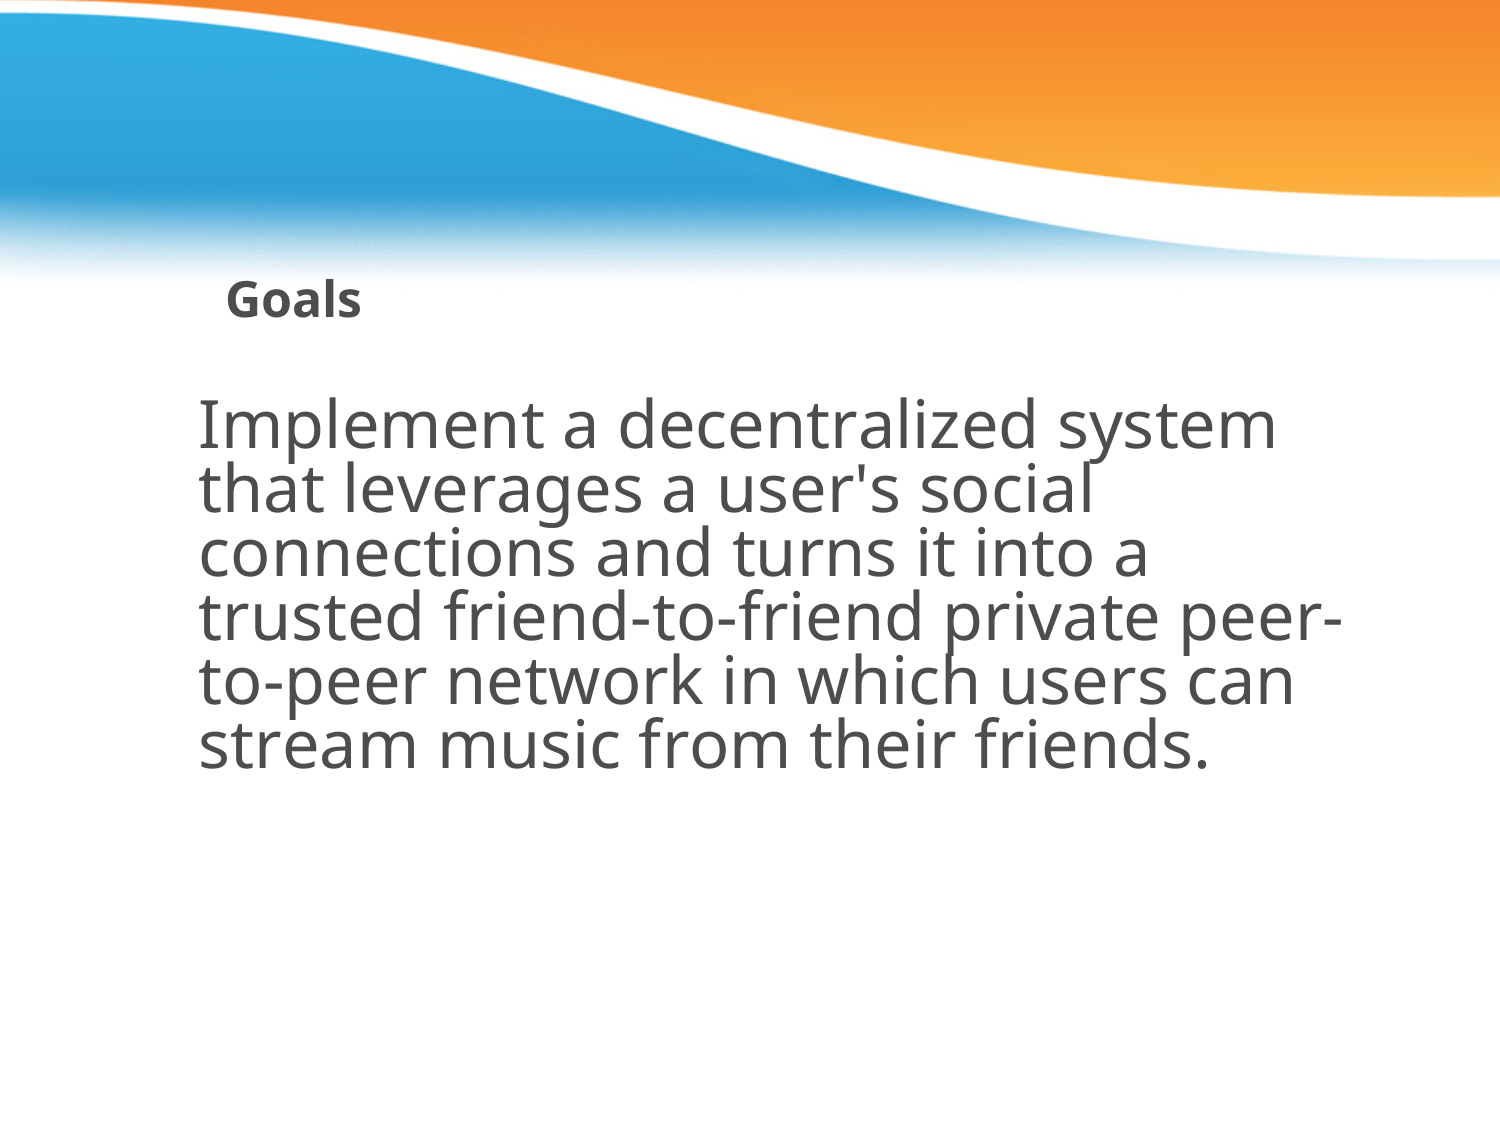

# Goals
Implement a decentralized system that leverages a user's social connections and turns it into a trusted friend-to-friend private peer-to-peer network in which users can stream music from their friends.